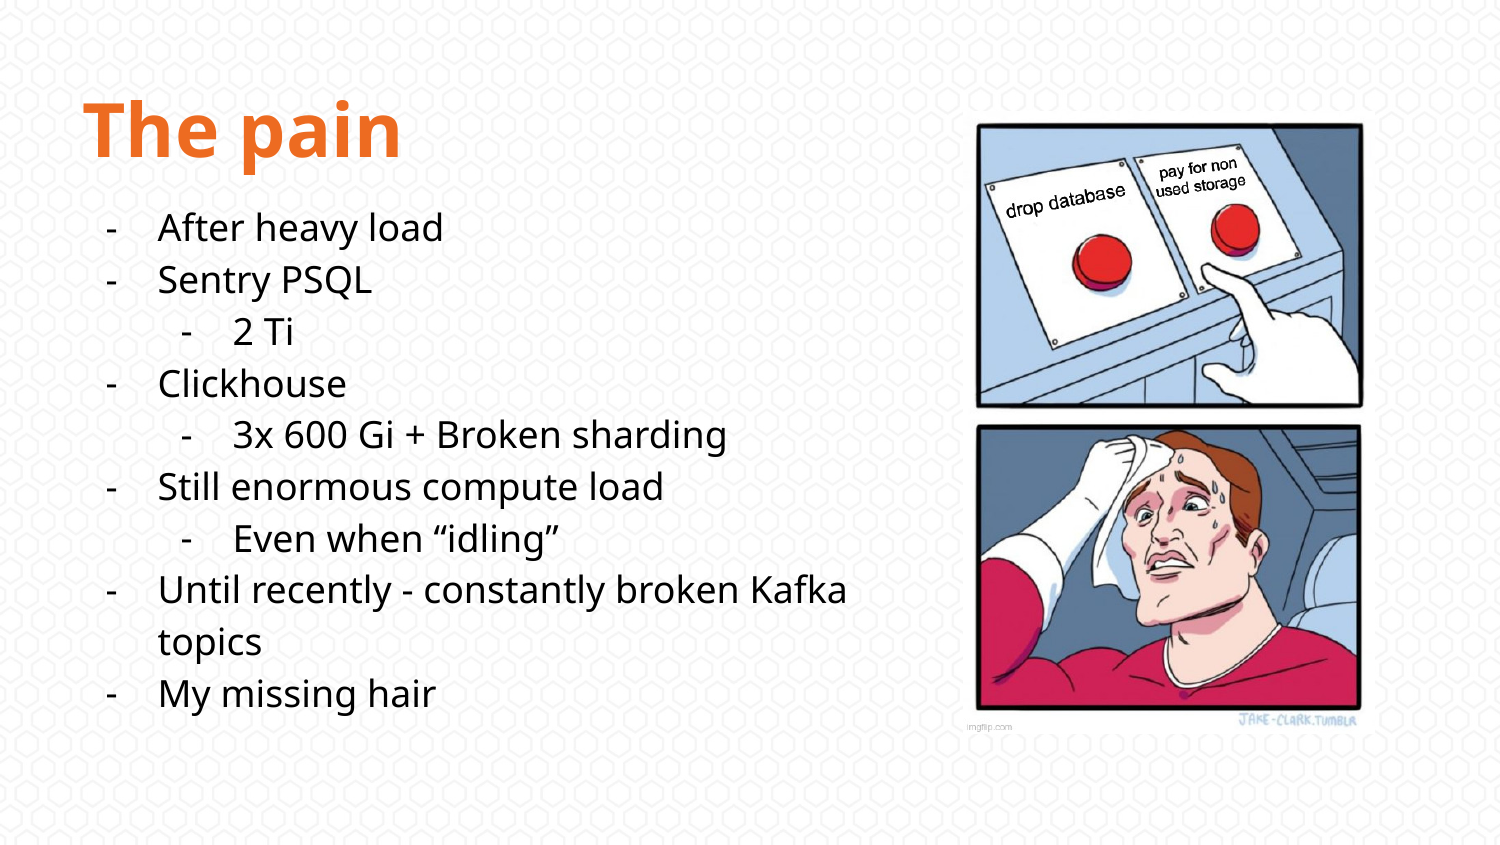

The pain
# After heavy load
Sentry PSQL
2 Ti
Clickhouse
3x 600 Gi + Broken sharding
Still enormous compute load
Even when “idling”
Until recently - constantly broken Kafka topics
My missing hair